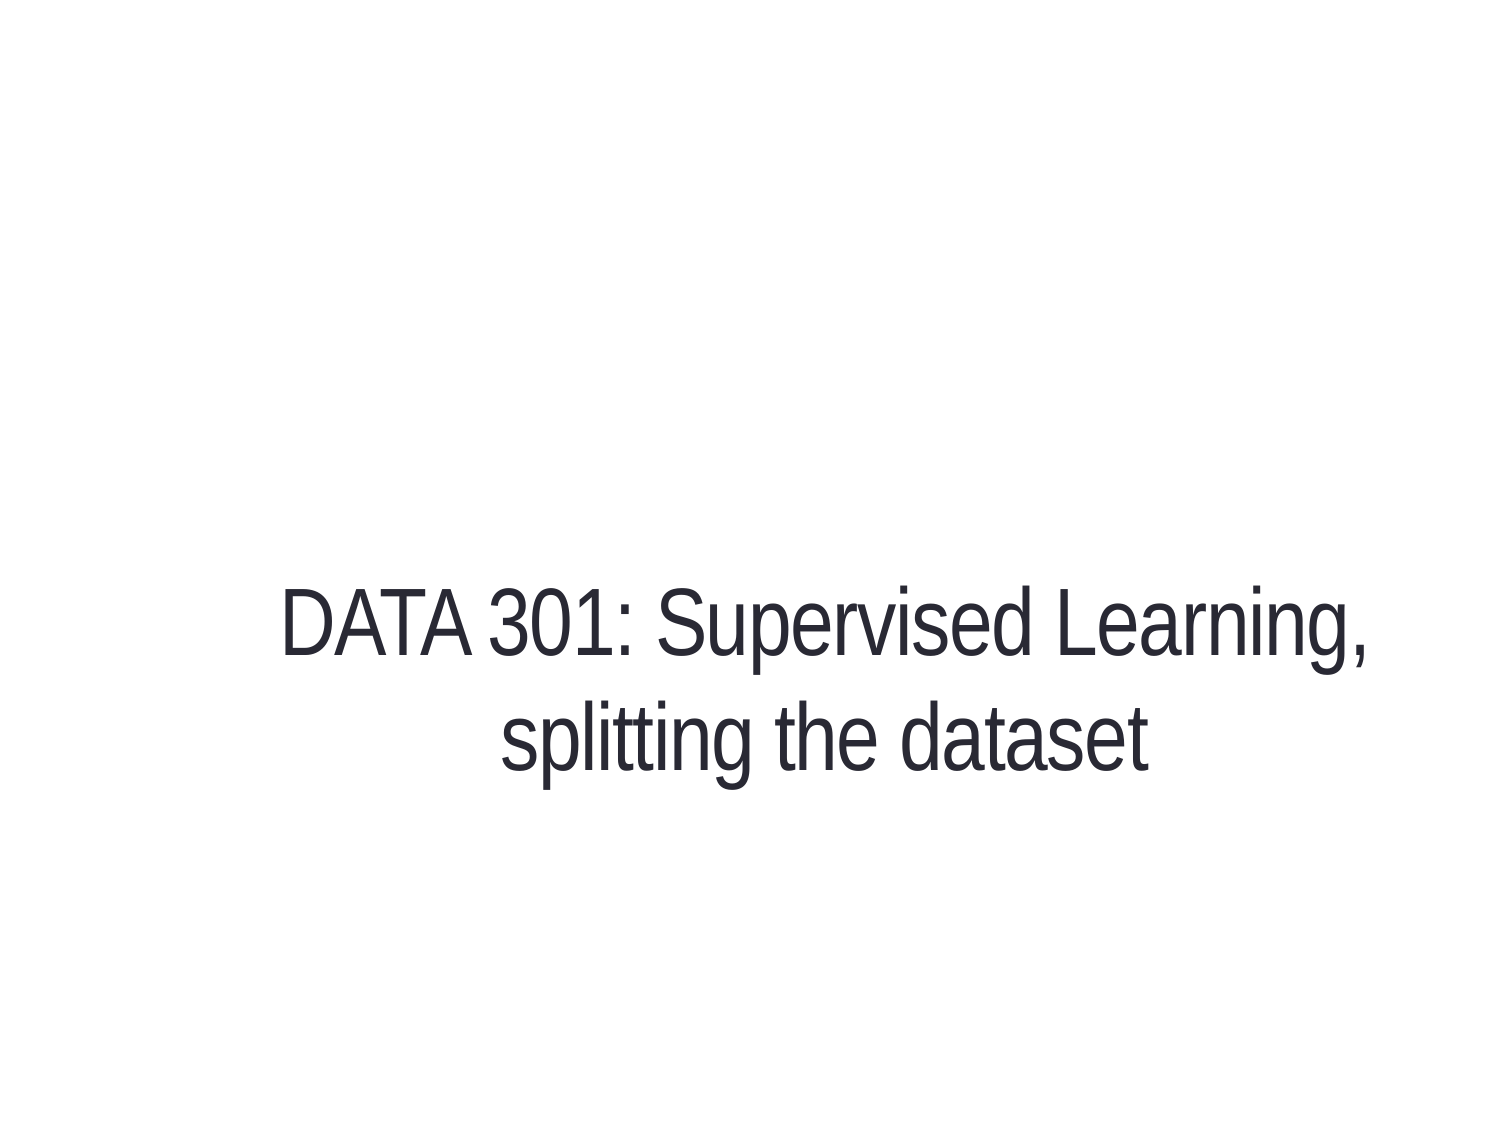

DATA 301: Supervised Learning, splitting the dataset